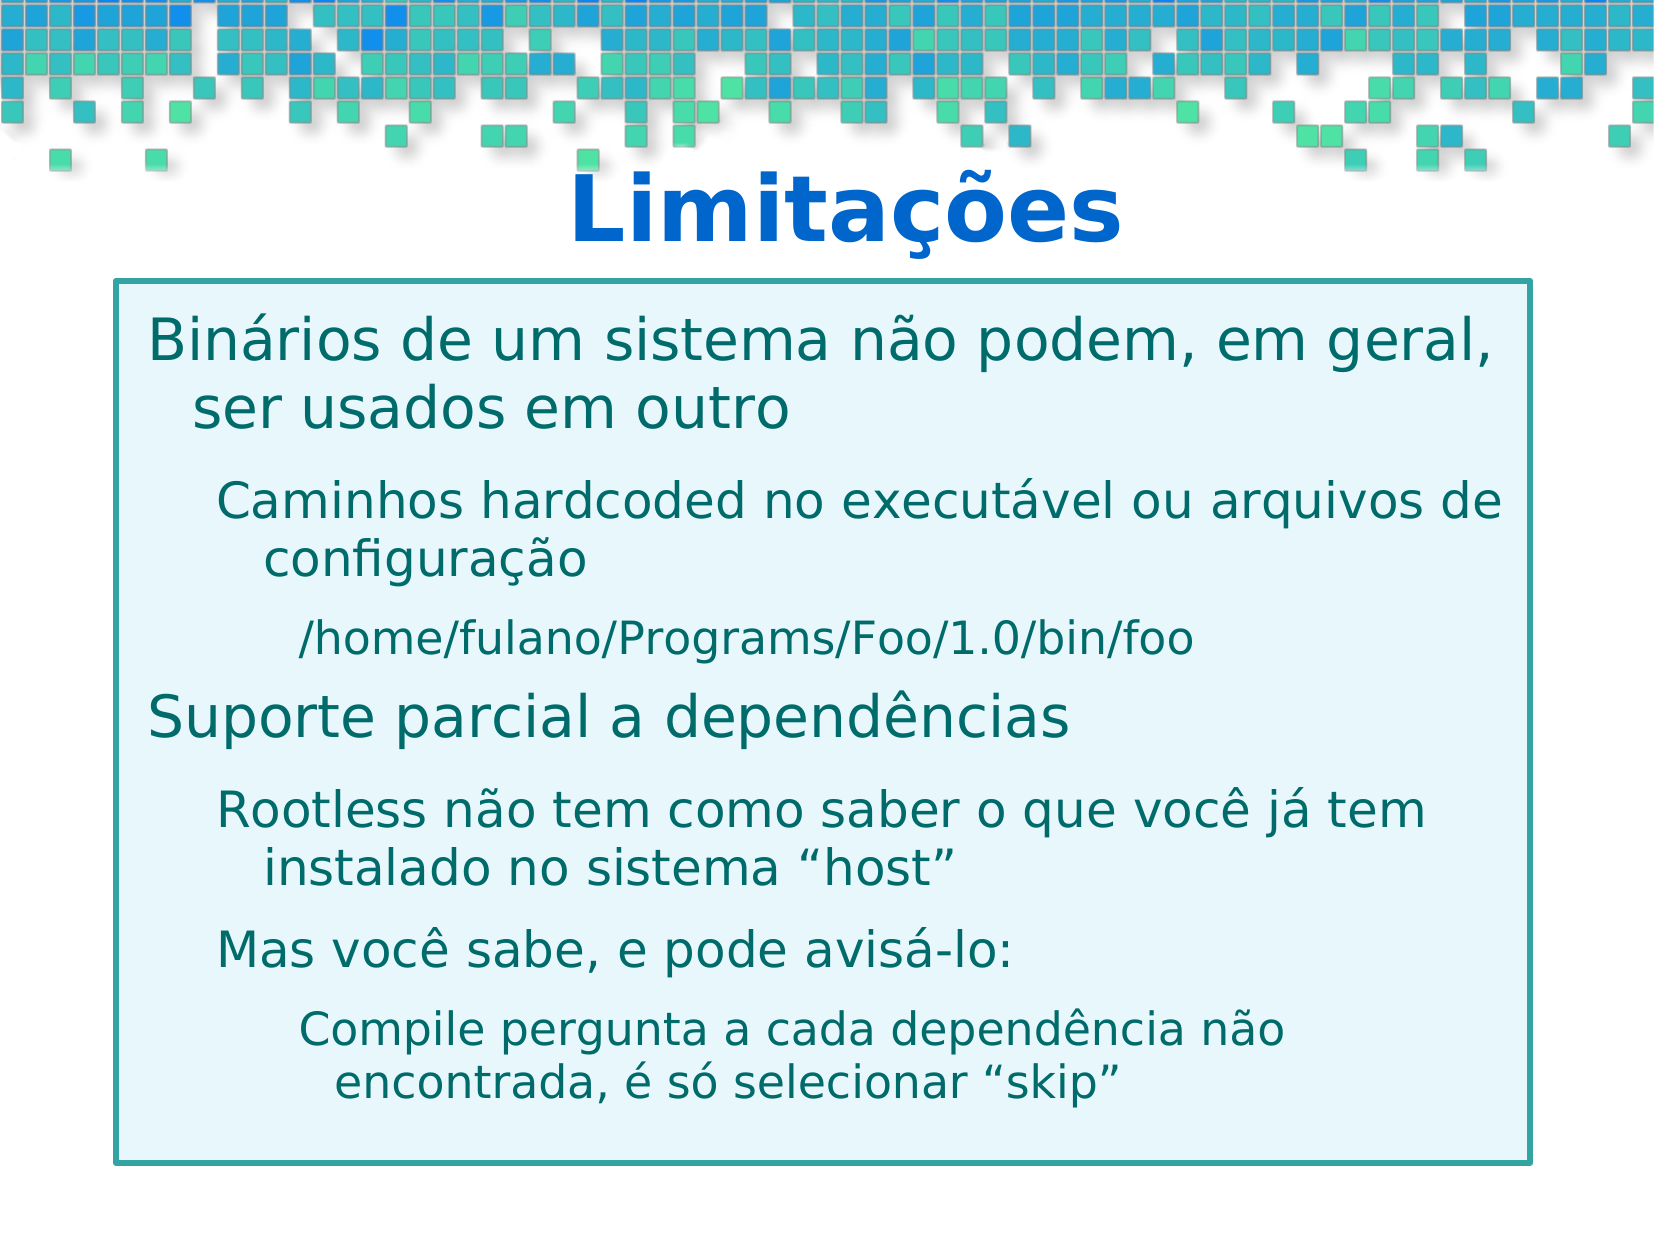

# Limitações
Binários de um sistema não podem, em geral, ser usados em outro
Caminhos hardcoded no executável ou arquivos de configuração
/home/fulano/Programs/Foo/1.0/bin/foo
Suporte parcial a dependências
Rootless não tem como saber o que você já tem instalado no sistema “host”
Mas você sabe, e pode avisá-lo:
Compile pergunta a cada dependência não encontrada, é só selecionar “skip”